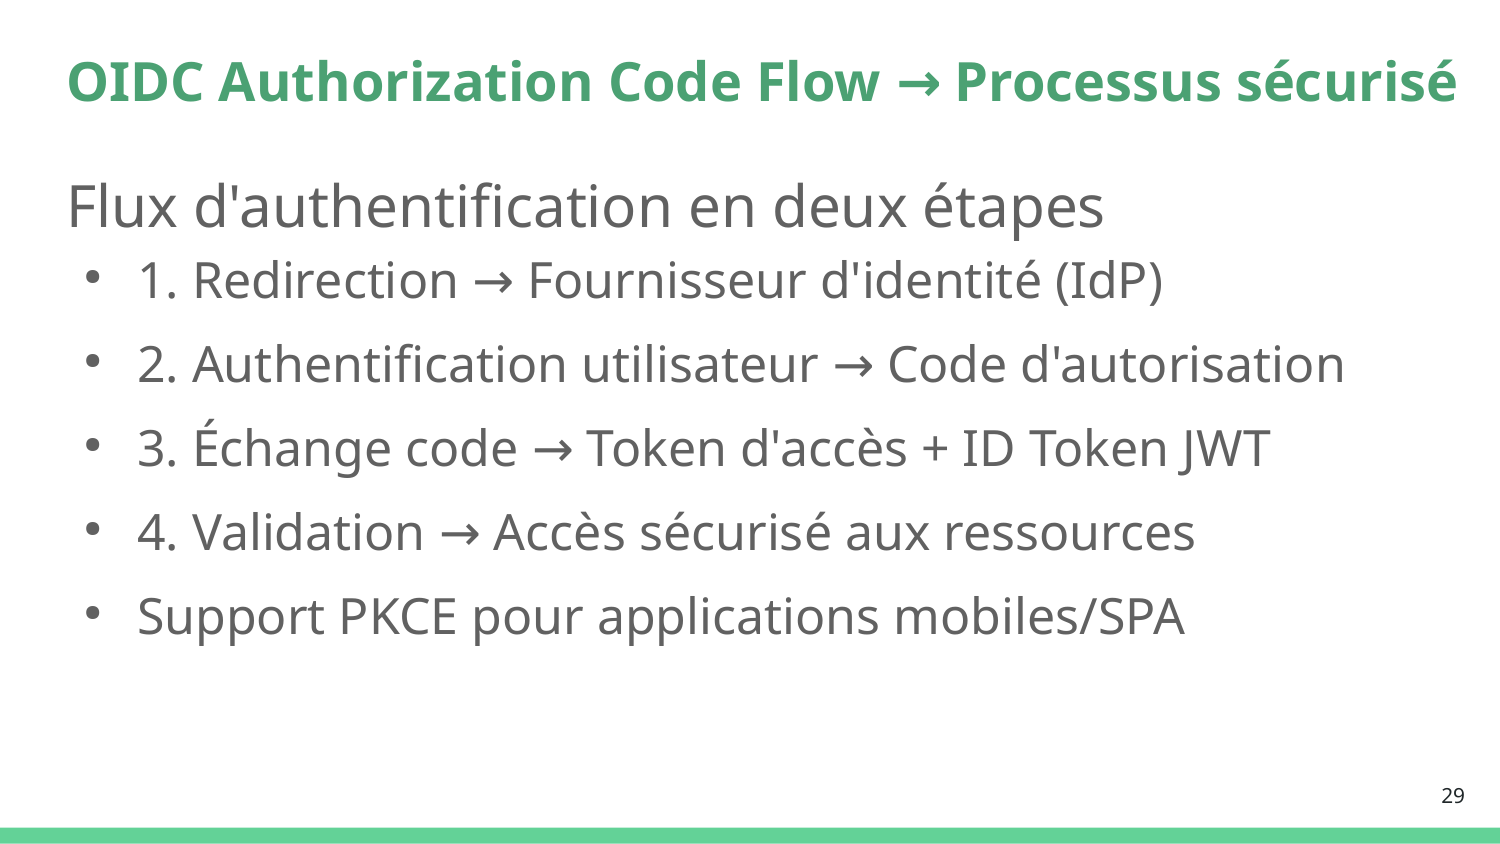

# OIDC Authorization Code Flow → Processus sécurisé
Flux d'authentification en deux étapes
1. Redirection → Fournisseur d'identité (IdP)
2. Authentification utilisateur → Code d'autorisation
3. Échange code → Token d'accès + ID Token JWT
4. Validation → Accès sécurisé aux ressources
Support PKCE pour applications mobiles/SPA